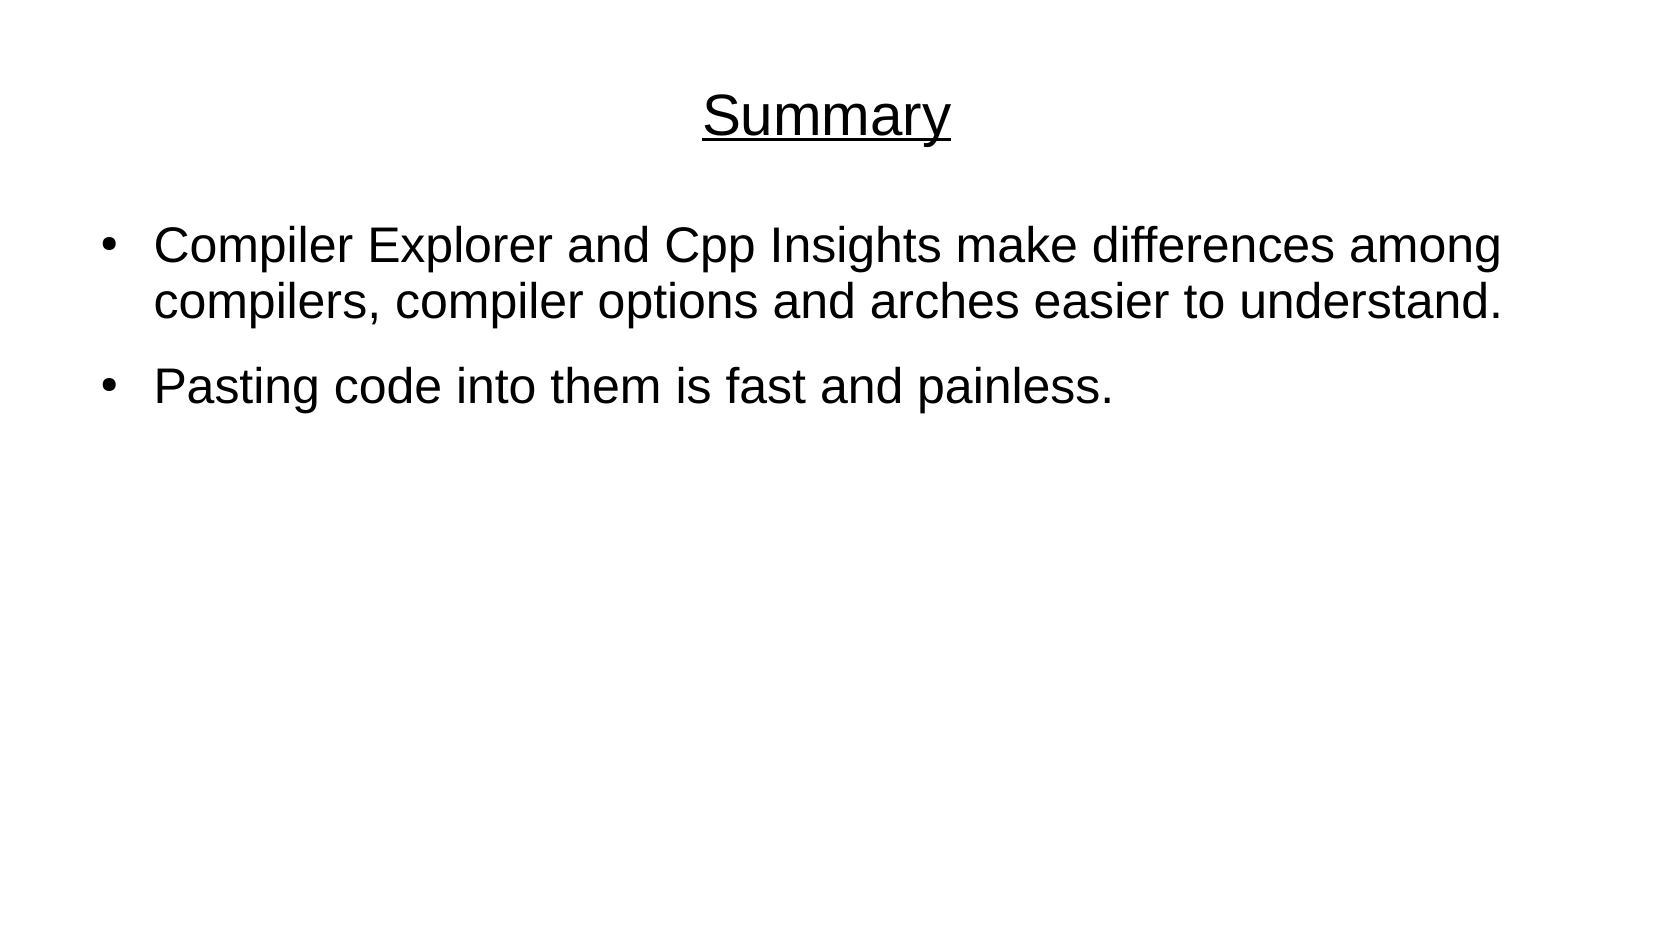

# Summary
Compiler Explorer and Cpp Insights make differences among compilers, compiler options and arches easier to understand.
Pasting code into them is fast and painless.